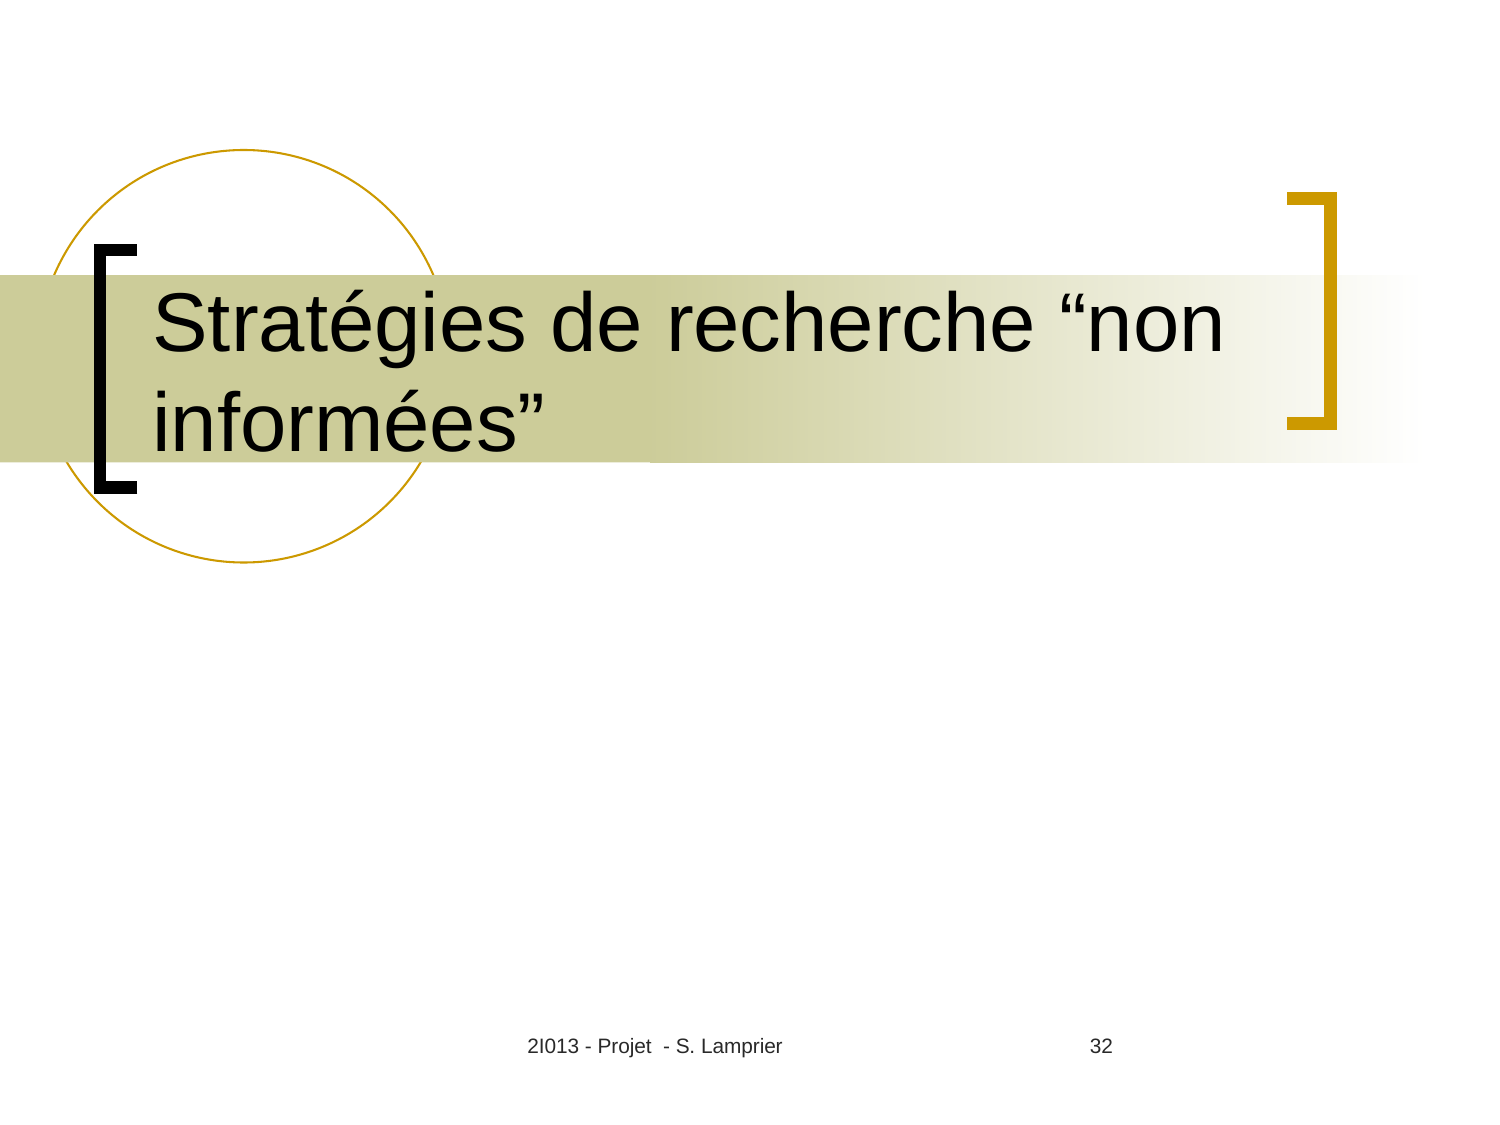

# Stratégies de recherche “non informées”
2I013 - Projet - S. Lamprier